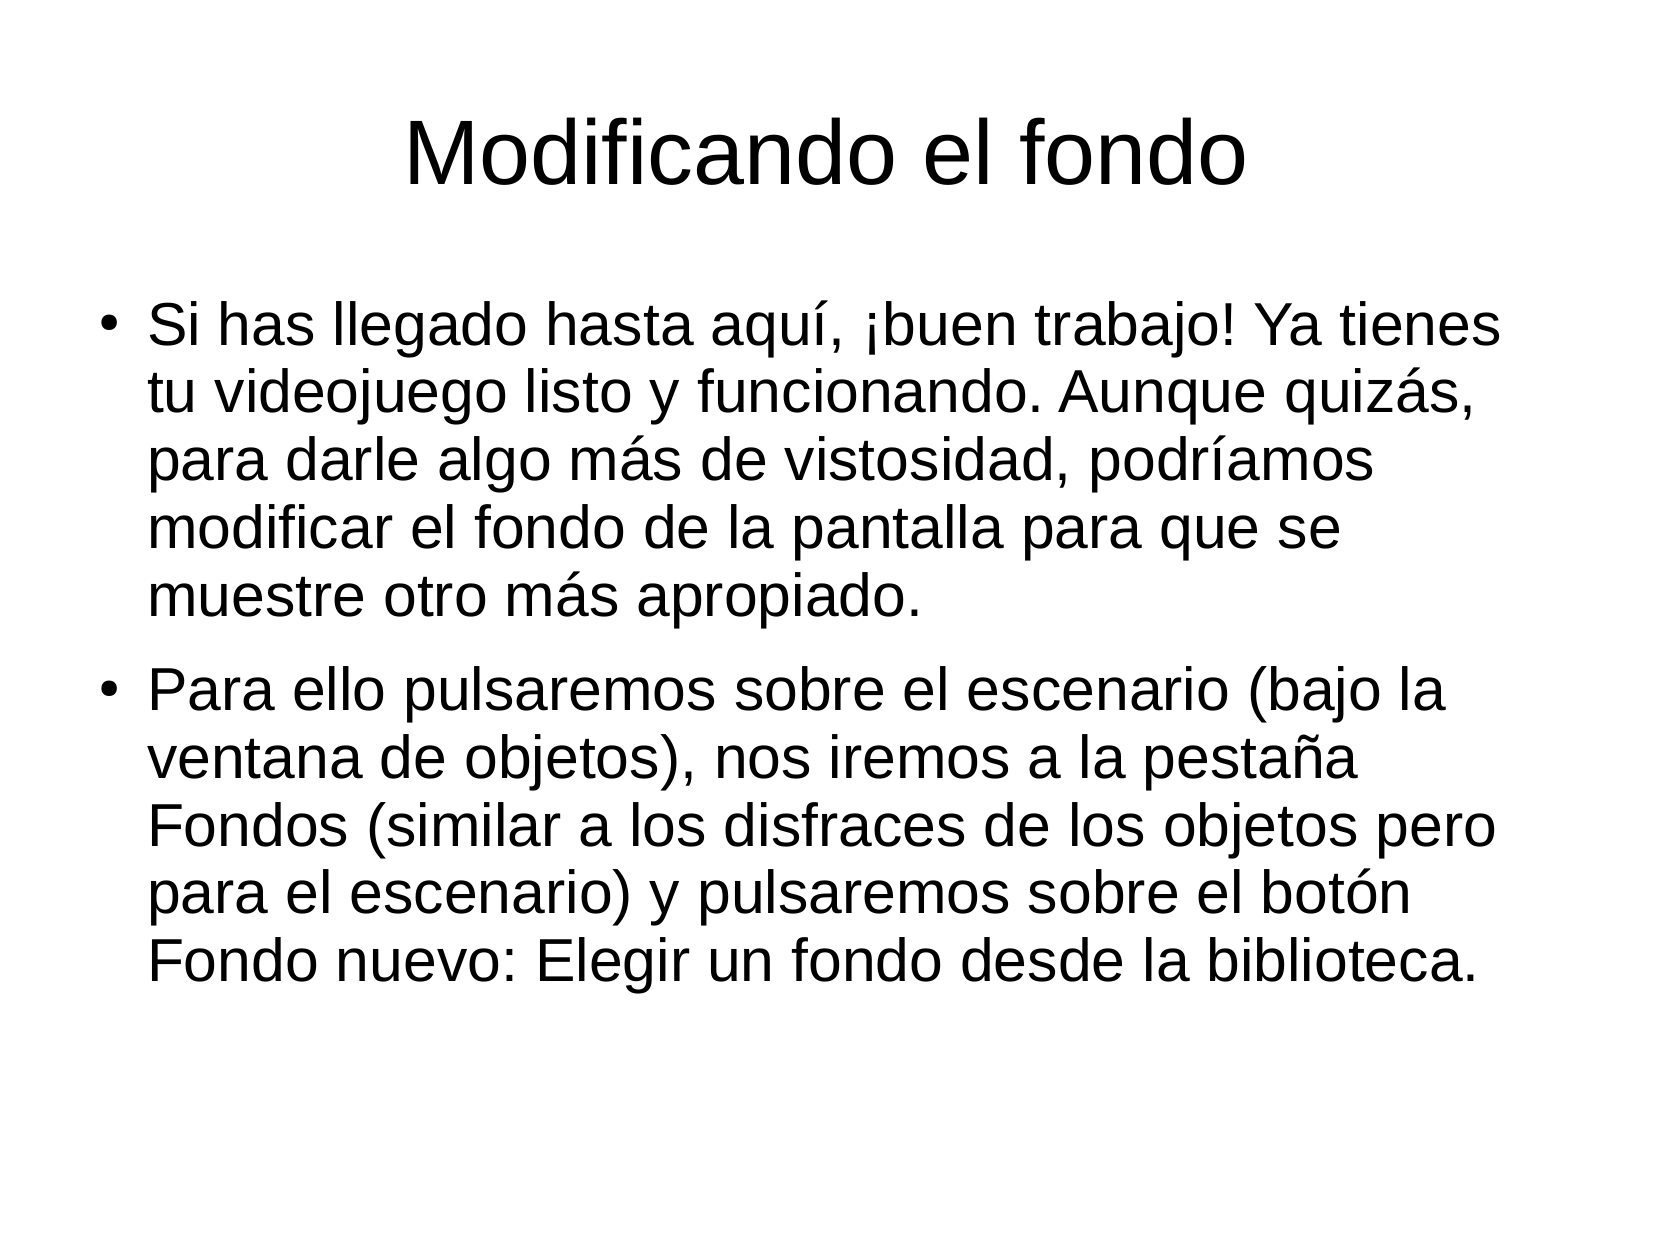

# Modificando el fondo
Si has llegado hasta aquí, ¡buen trabajo! Ya tienes tu videojuego listo y funcionando. Aunque quizás, para darle algo más de vistosidad, podríamos modificar el fondo de la pantalla para que se muestre otro más apropiado.
Para ello pulsaremos sobre el escenario (bajo la ventana de objetos), nos iremos a la pestaña Fondos (similar a los disfraces de los objetos pero para el escenario) y pulsaremos sobre el botón Fondo nuevo: Elegir un fondo desde la biblioteca.